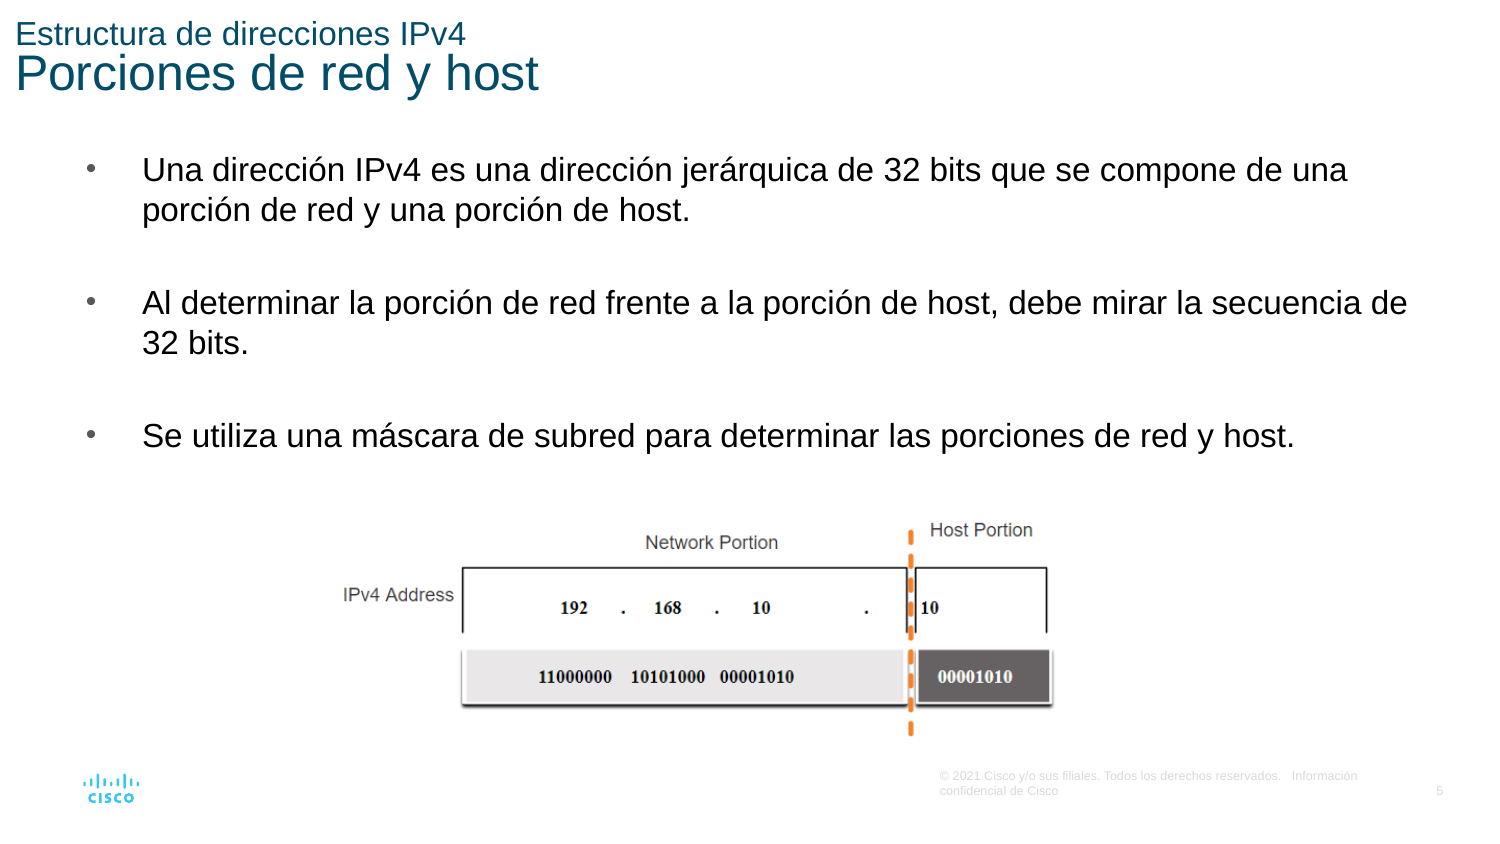

# Estructura de direcciones IPv4 Porciones de red y host
Una dirección IPv4 es una dirección jerárquica de 32 bits que se compone de una porción de red y una porción de host.
Al determinar la porción de red frente a la porción de host, debe mirar la secuencia de 32 bits.
Se utiliza una máscara de subred para determinar las porciones de red y host.